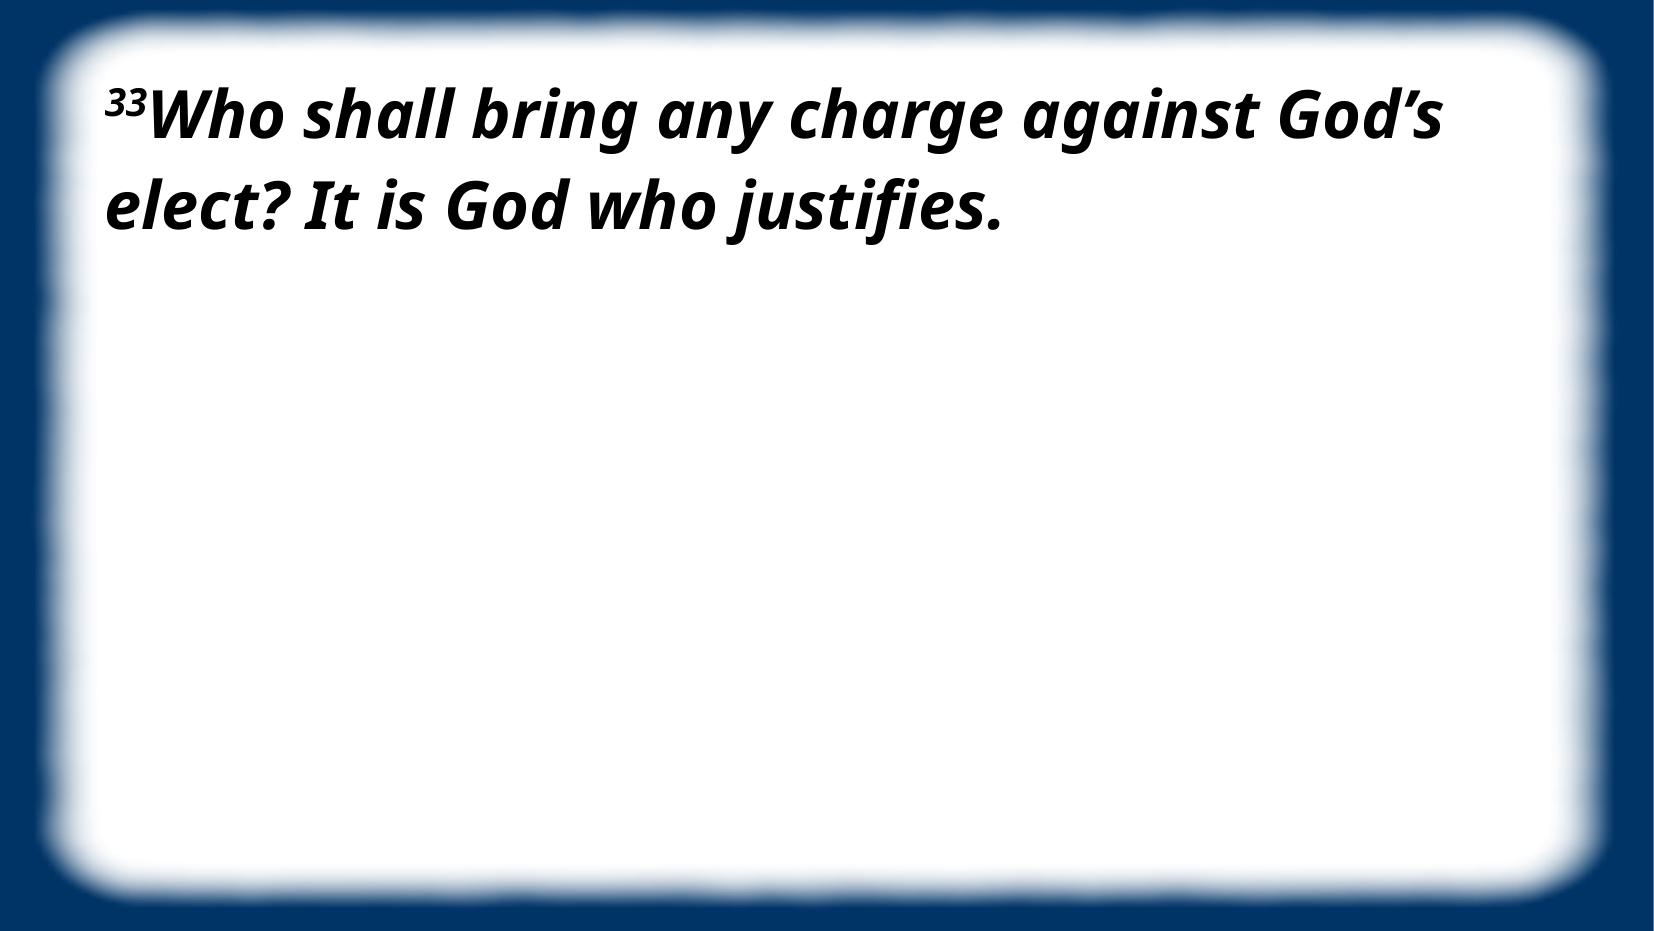

33Who shall bring any charge against God’s elect? It is God who justifies.